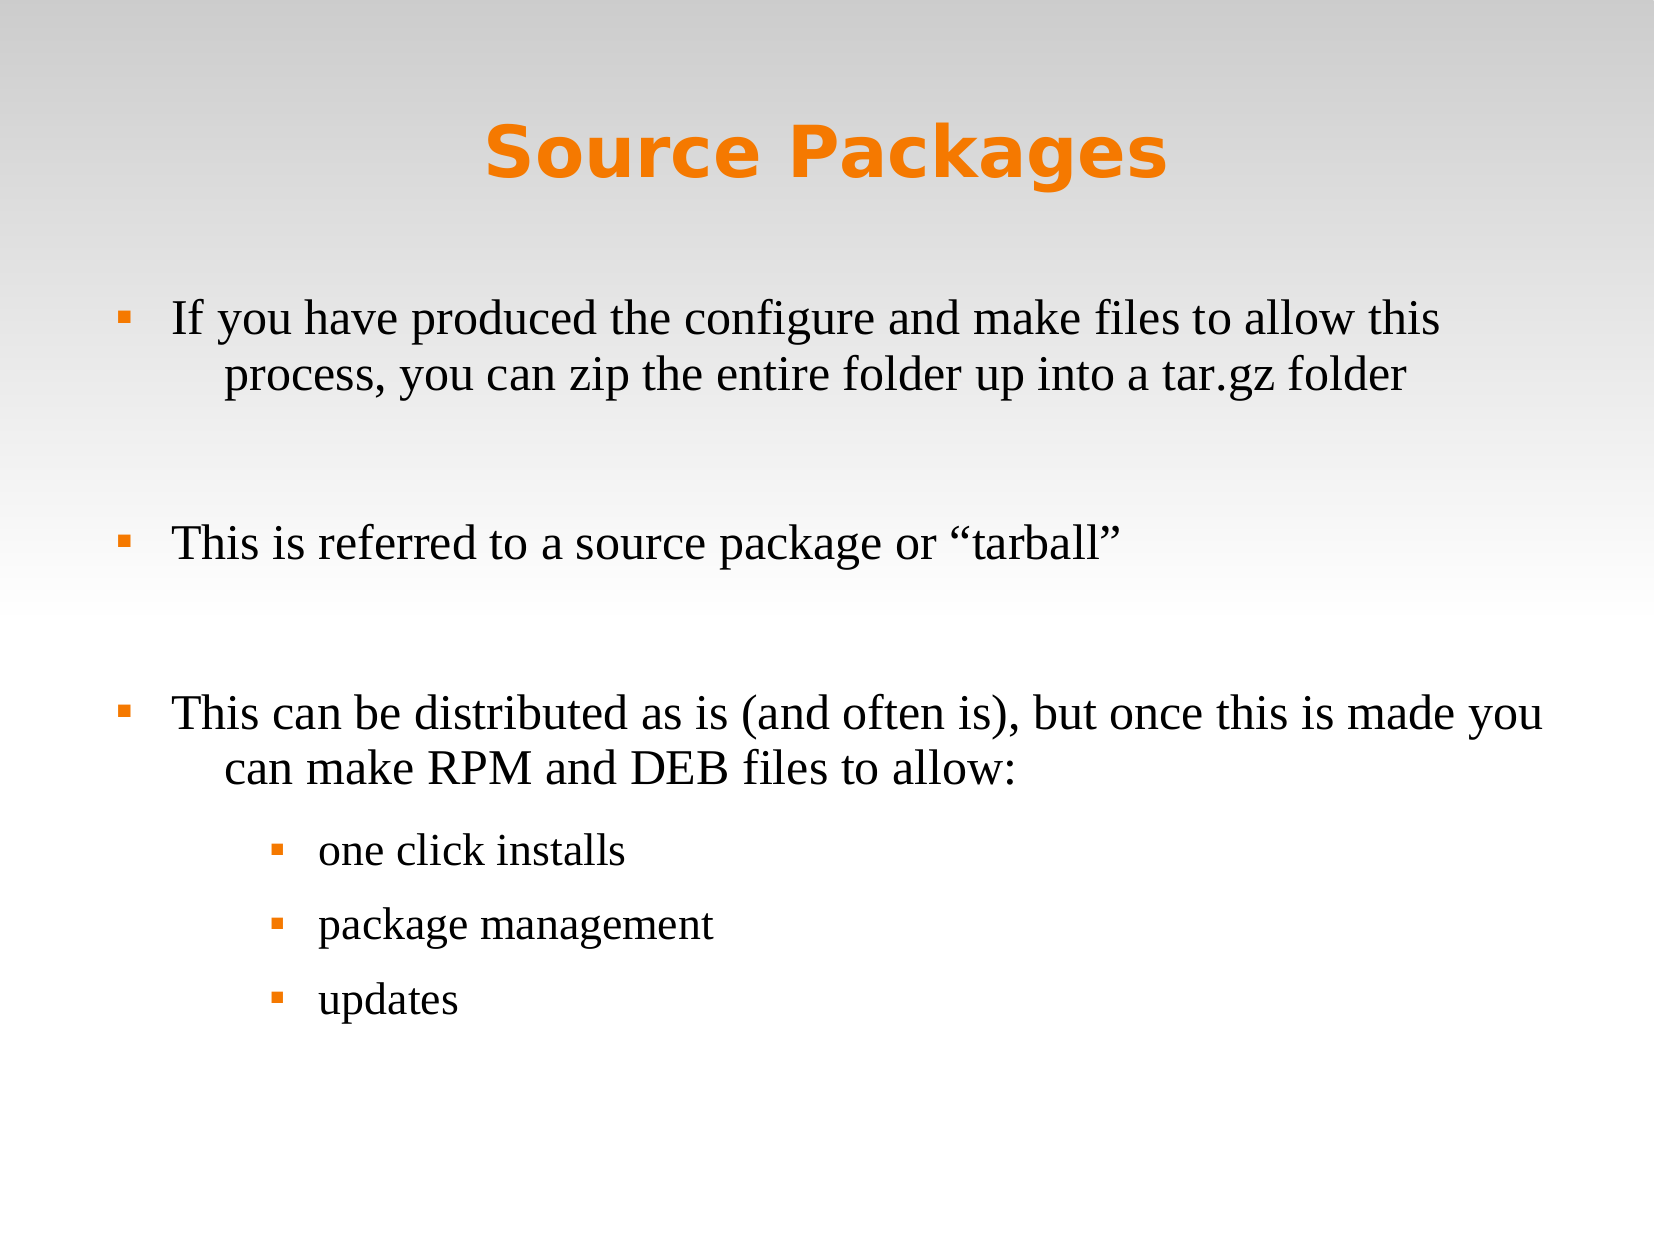

# Source Packages
If you have produced the configure and make files to allow this process, you can zip the entire folder up into a tar.gz folder
This is referred to a source package or “tarball”
This can be distributed as is (and often is), but once this is made you can make RPM and DEB files to allow:
one click installs
package management
updates